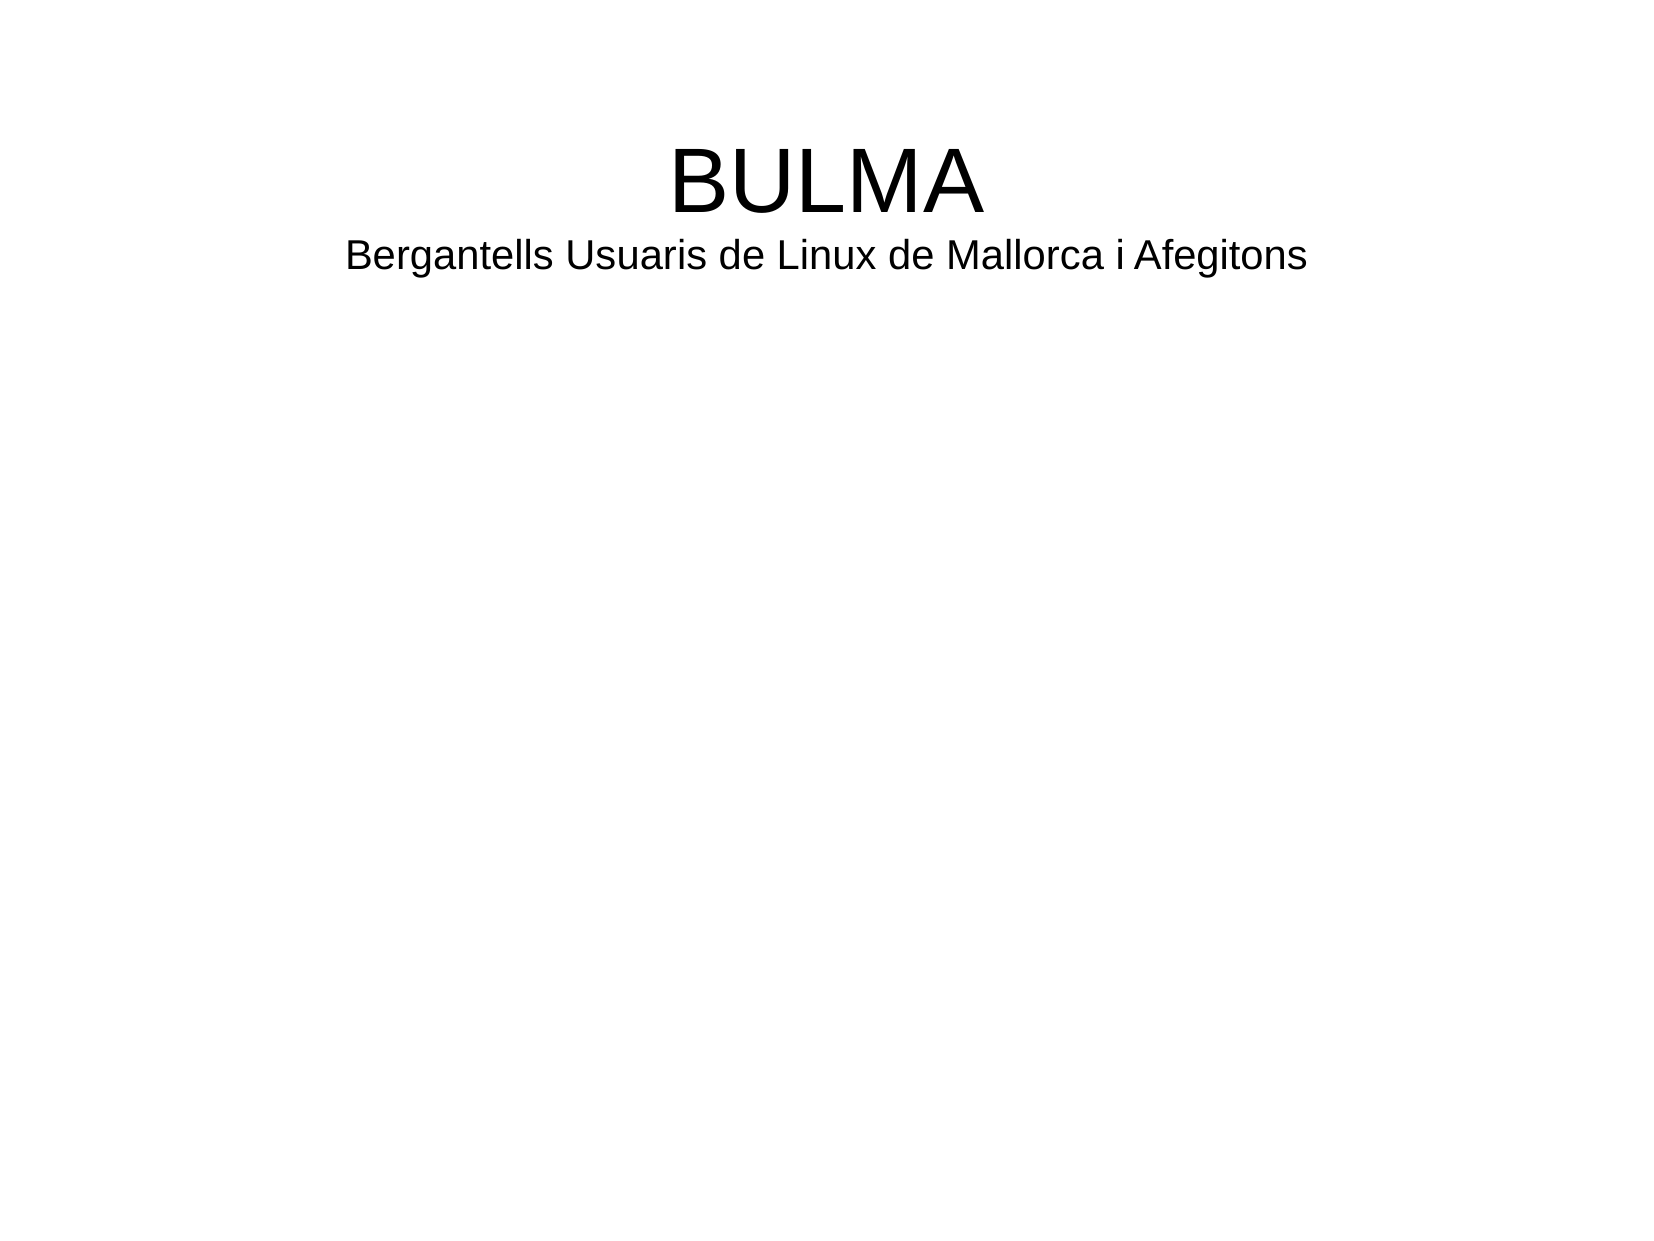

# BULMA Bergantells Usuaris de Linux de Mallorca i Afegitons